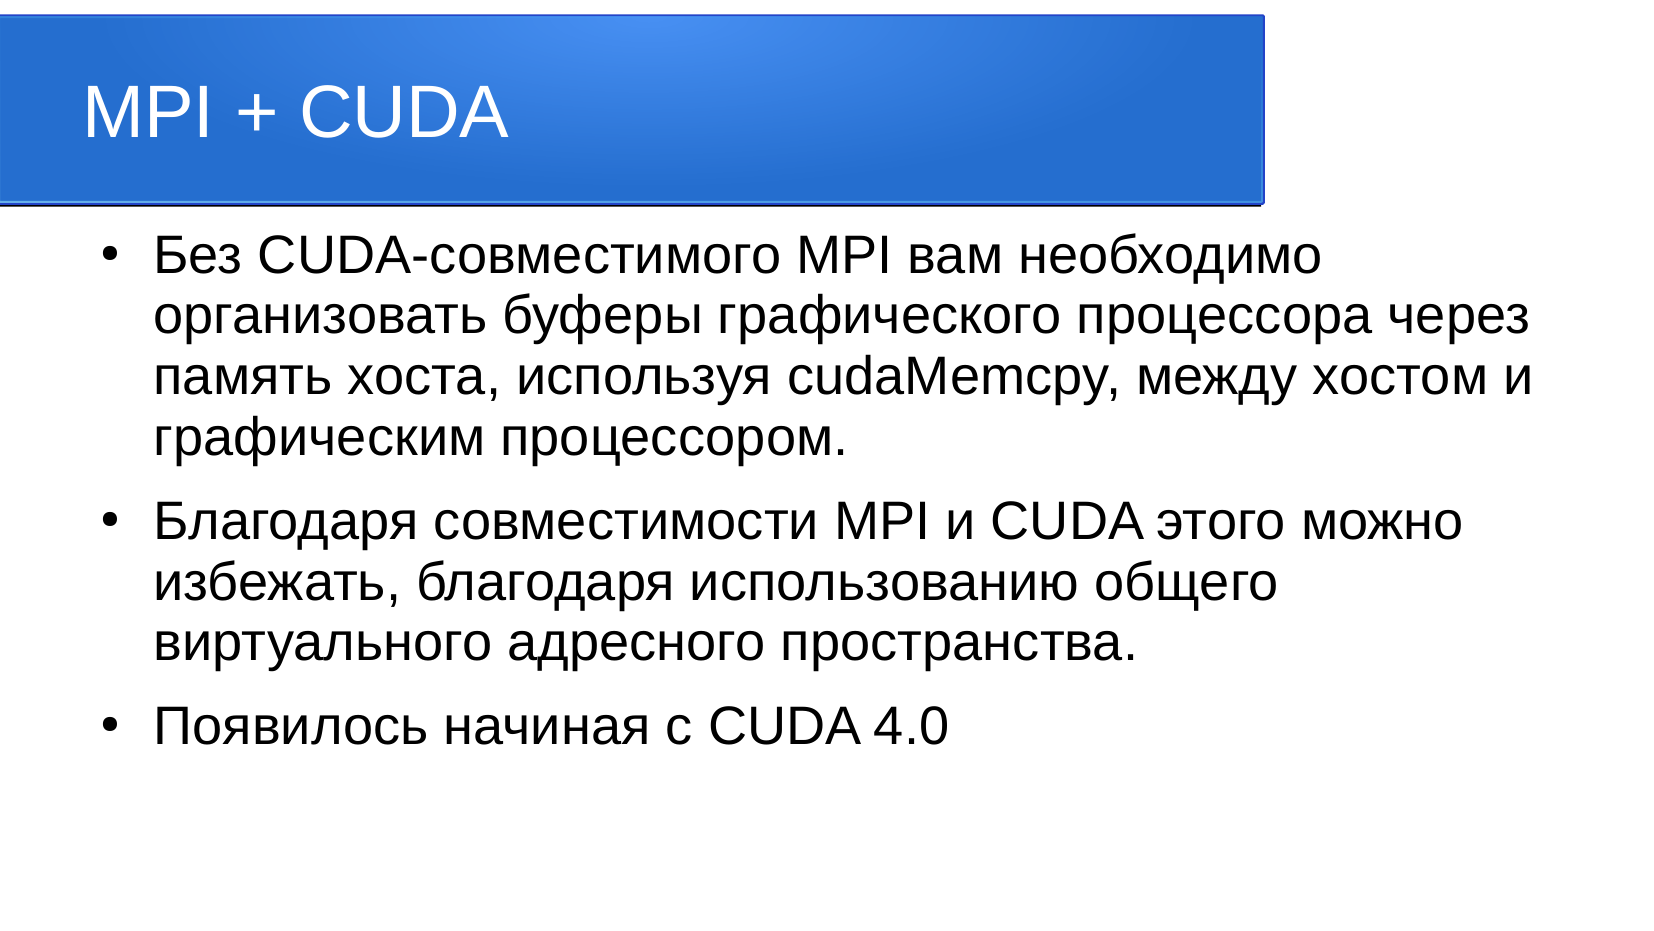

# MPI + CUDA
Без CUDA-совместимого MPI вам необходимо организовать буферы графического процессора через память хоста, используя cudaMemcpy, между хостом и графическим процессором.
Благодаря совместимости MPI и CUDA этого можно избежать, благодаря использованию общего виртуального адресного пространства.
Появилось начиная с CUDA 4.0